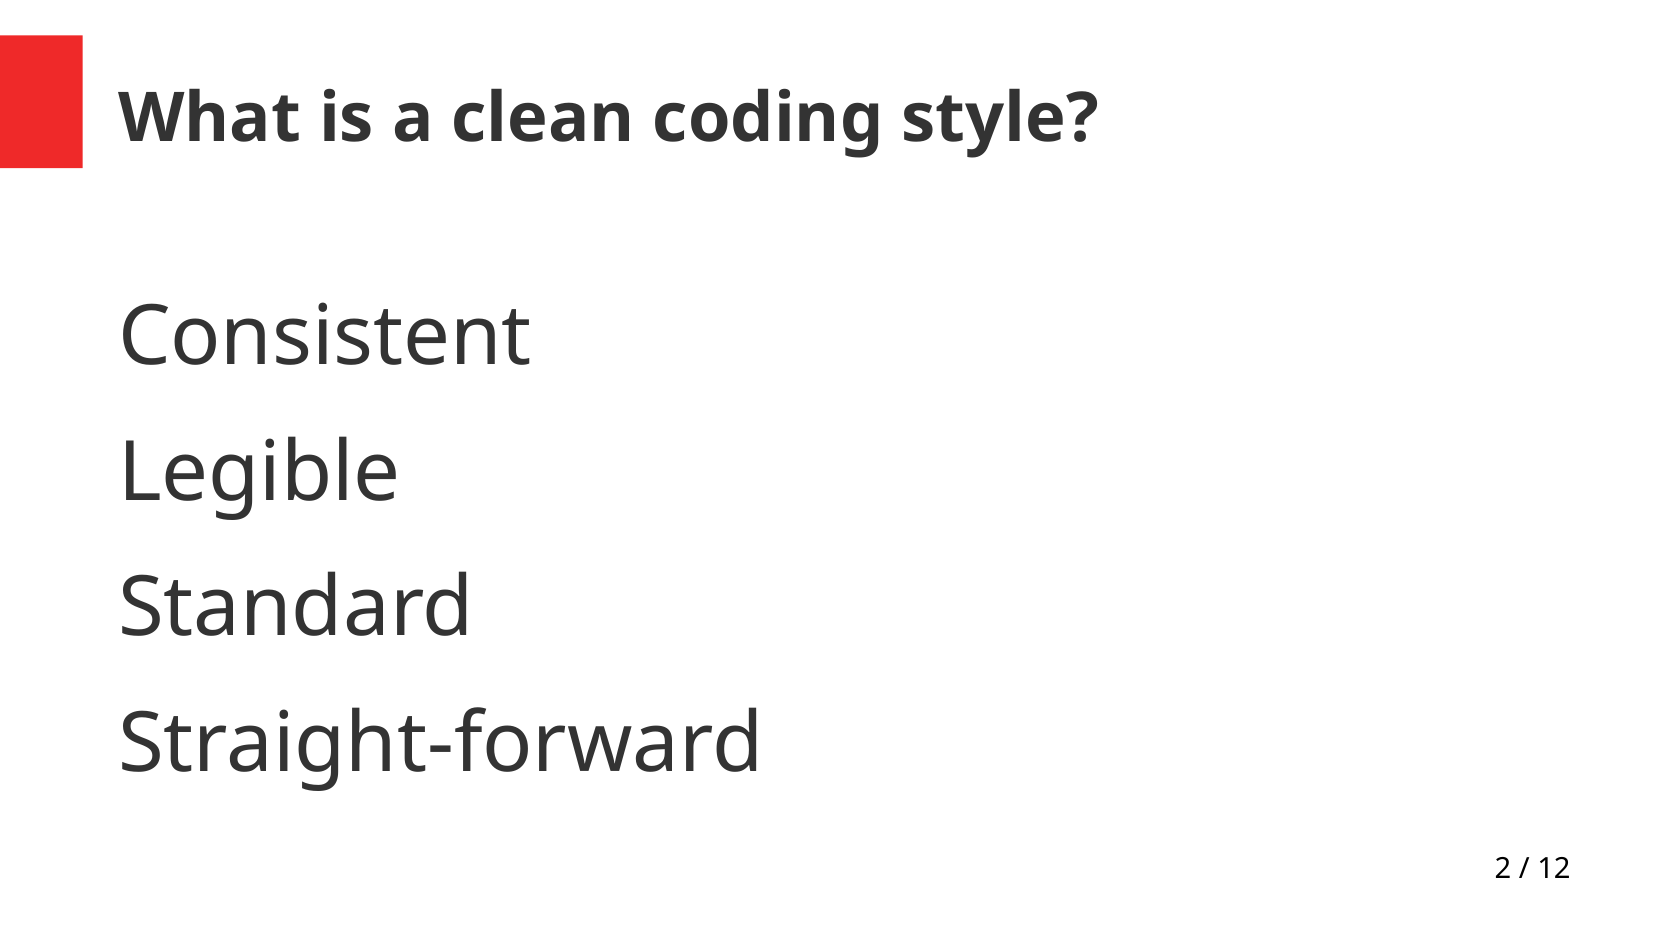

# What is a clean coding style?
Consistent
Legible
Standard
Straight-forward
2